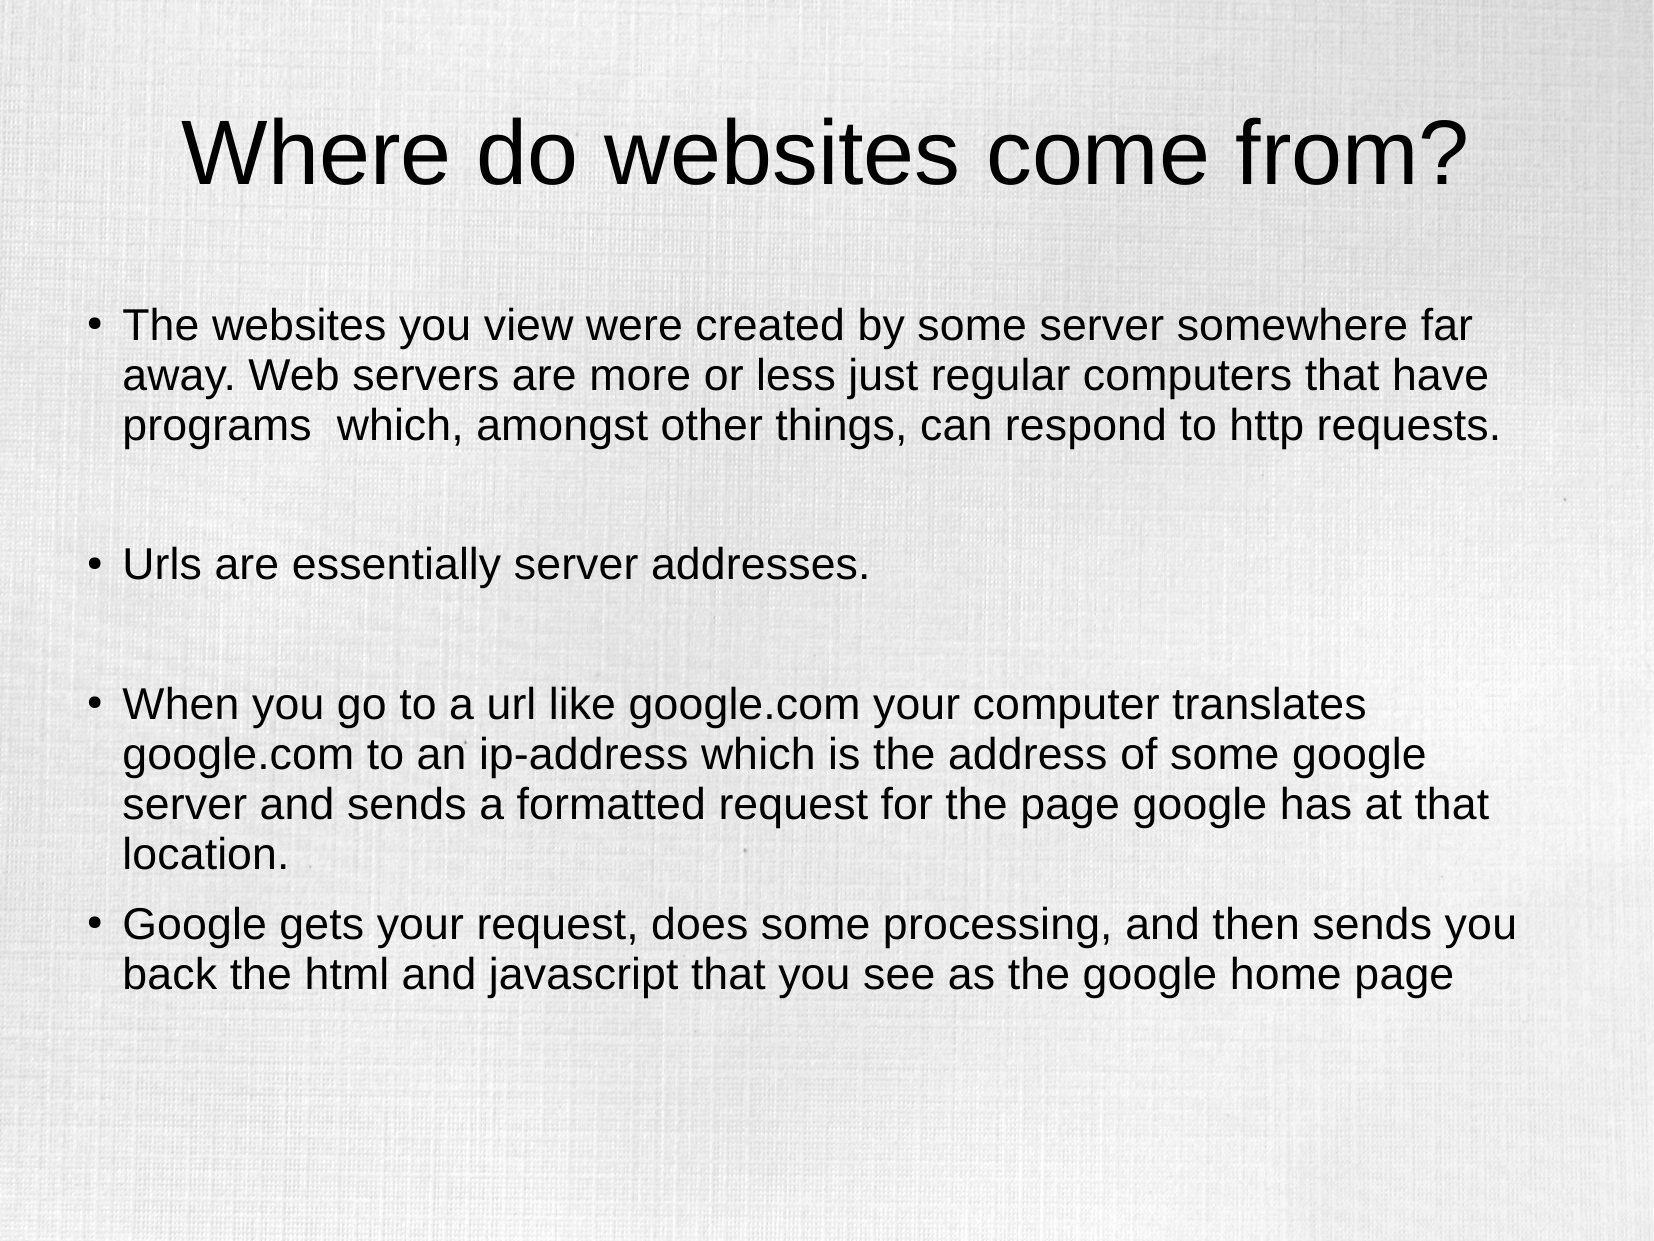

# Where do websites come from?
The websites you view were created by some server somewhere far away. Web servers are more or less just regular computers that have programs which, amongst other things, can respond to http requests.
Urls are essentially server addresses.
When you go to a url like google.com your computer translates google.com to an ip-address which is the address of some google server and sends a formatted request for the page google has at that location.
Google gets your request, does some processing, and then sends you back the html and javascript that you see as the google home page